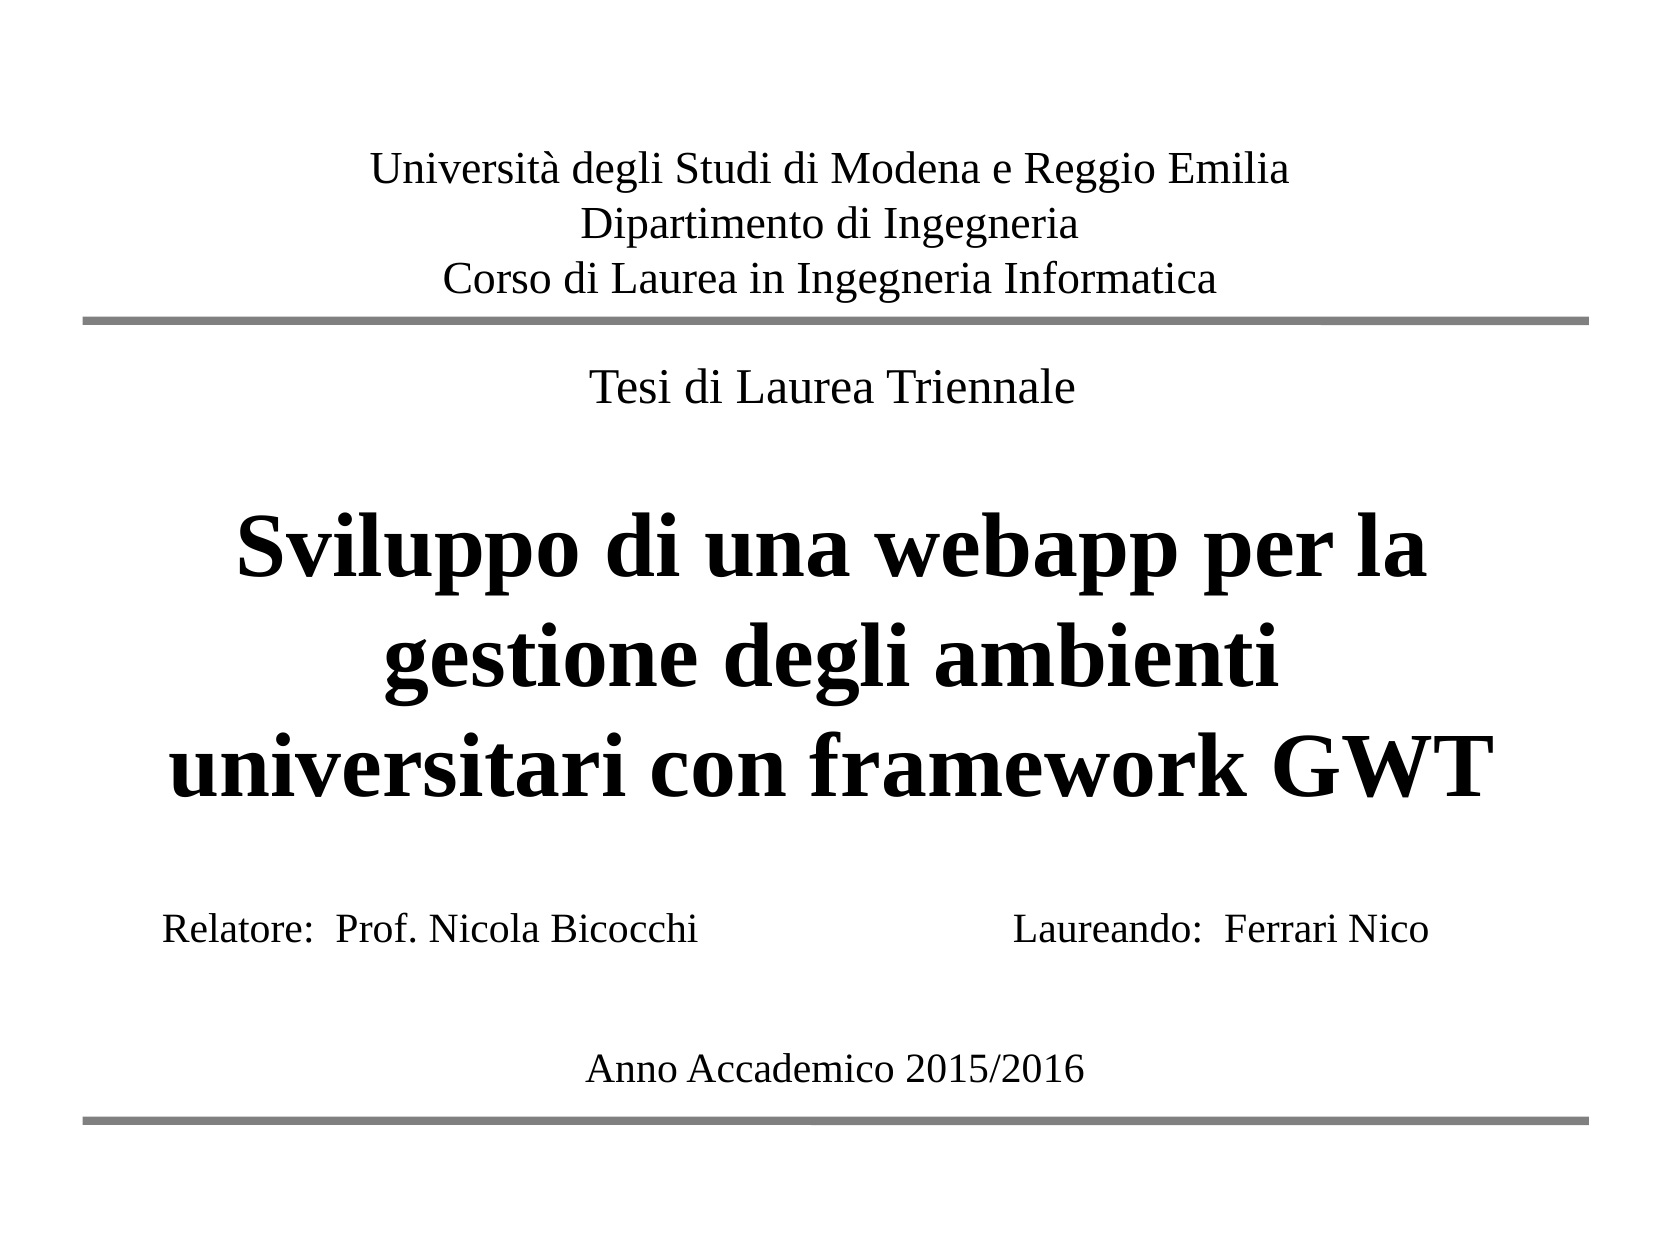

Università degli Studi di Modena e Reggio Emilia
Dipartimento di Ingegneria
Corso di Laurea in Ingegneria Informatica
Tesi di Laurea Triennale
# Sviluppo di una webapp per la gestione degli ambienti universitari con framework GWT
Laureando: Ferrari Nico
Relatore: Prof. Nicola Bicocchi
Anno Accademico 2015/2016